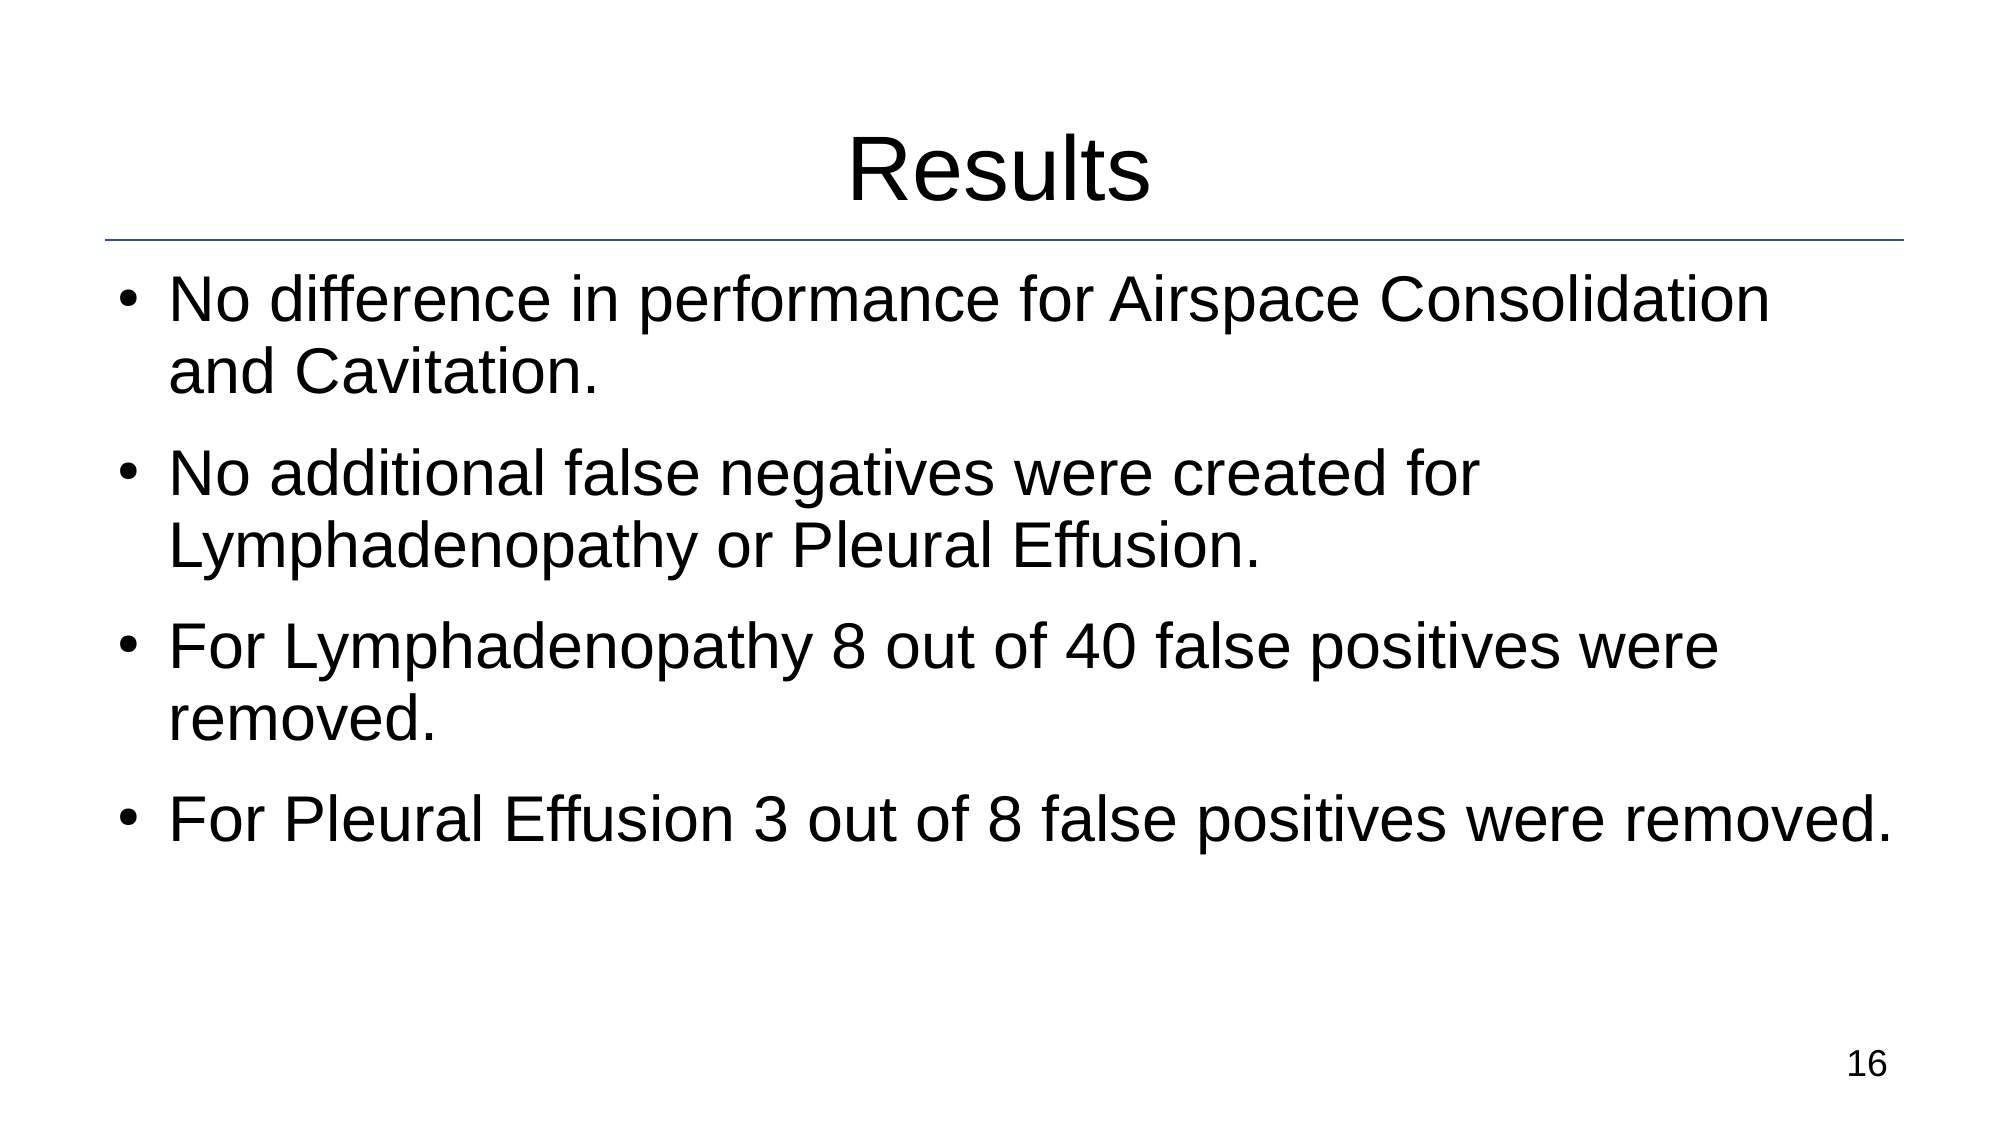

# Results
No difference in performance for Airspace Consolidation and Cavitation.
No additional false negatives were created for Lymphadenopathy or Pleural Effusion.
For Lymphadenopathy 8 out of 40 false positives were removed.
For Pleural Effusion 3 out of 8 false positives were removed.